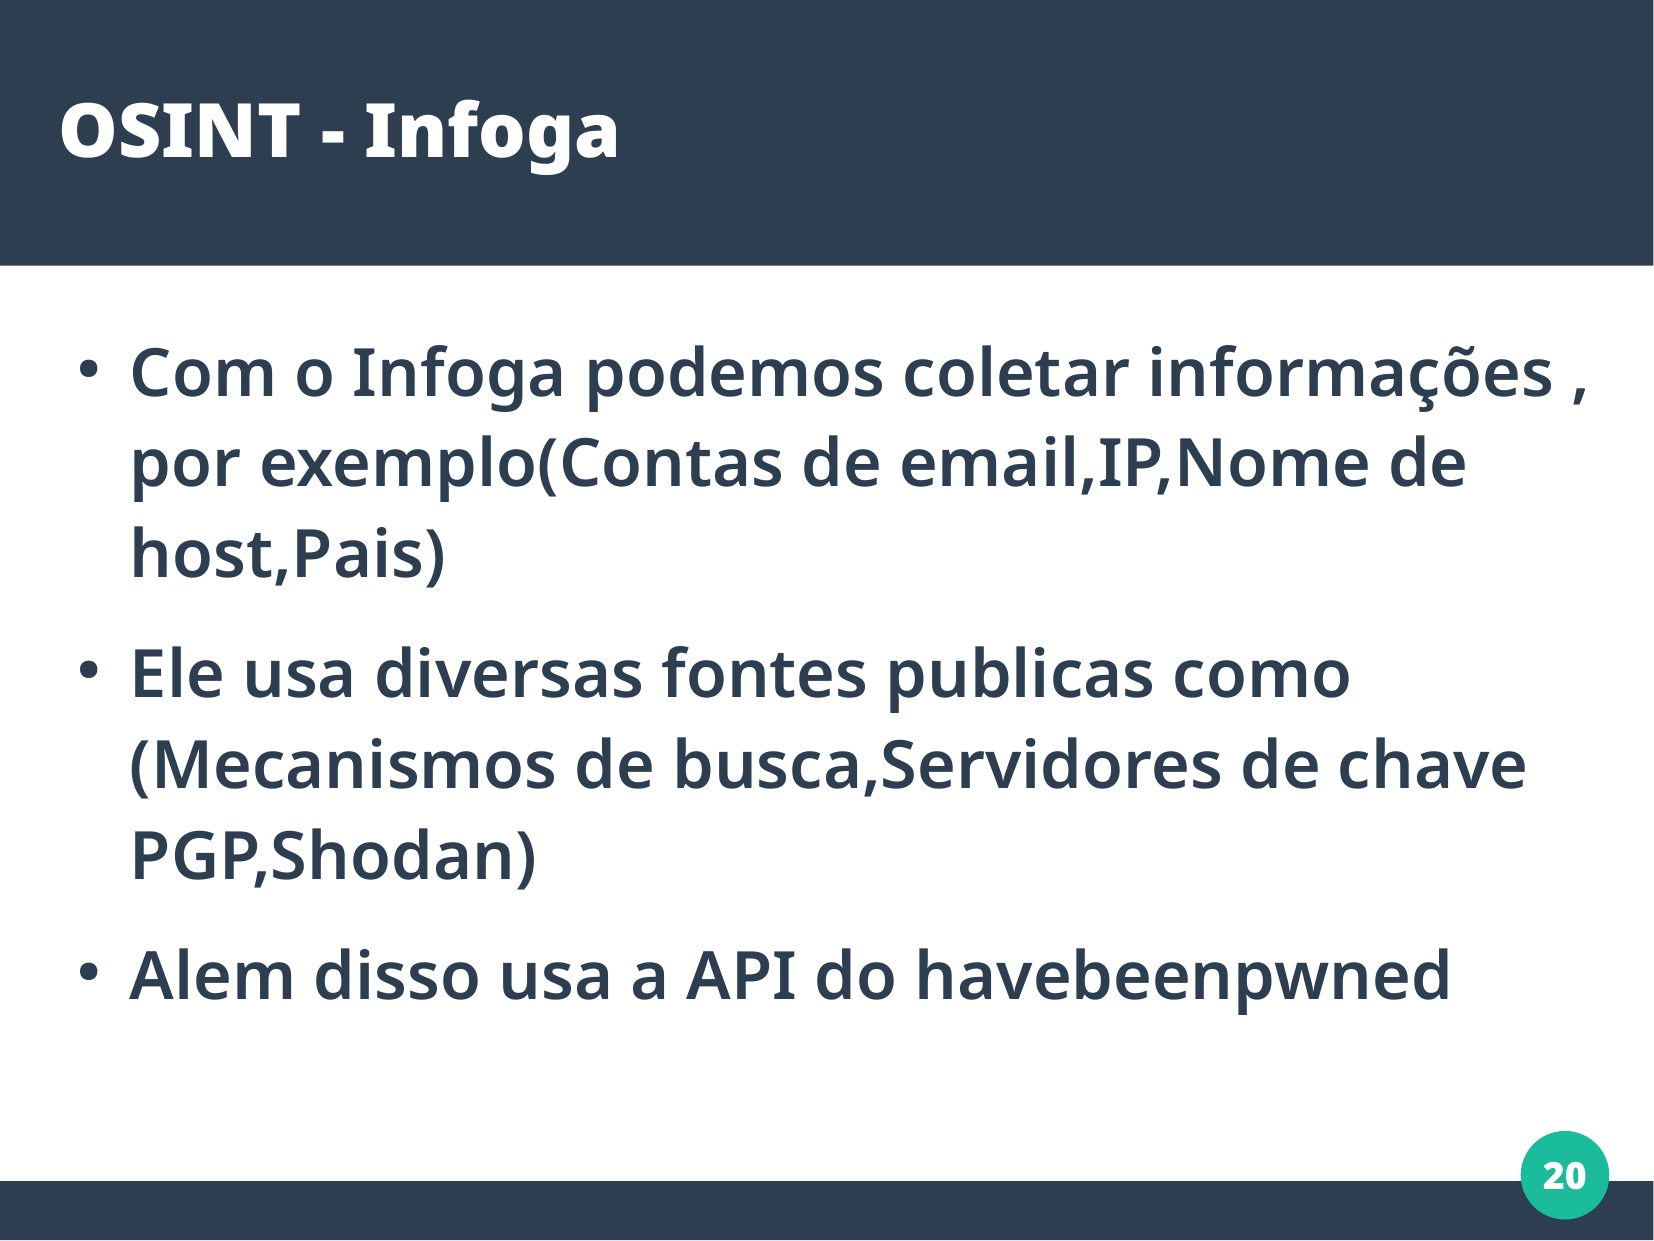

# OSINT - Infoga
Com o Infoga podemos coletar informações , por exemplo(Contas de email,IP,Nome de host,Pais)
Ele usa diversas fontes publicas como (Mecanismos de busca,Servidores de chave PGP,Shodan)
Alem disso usa a API do havebeenpwned
20